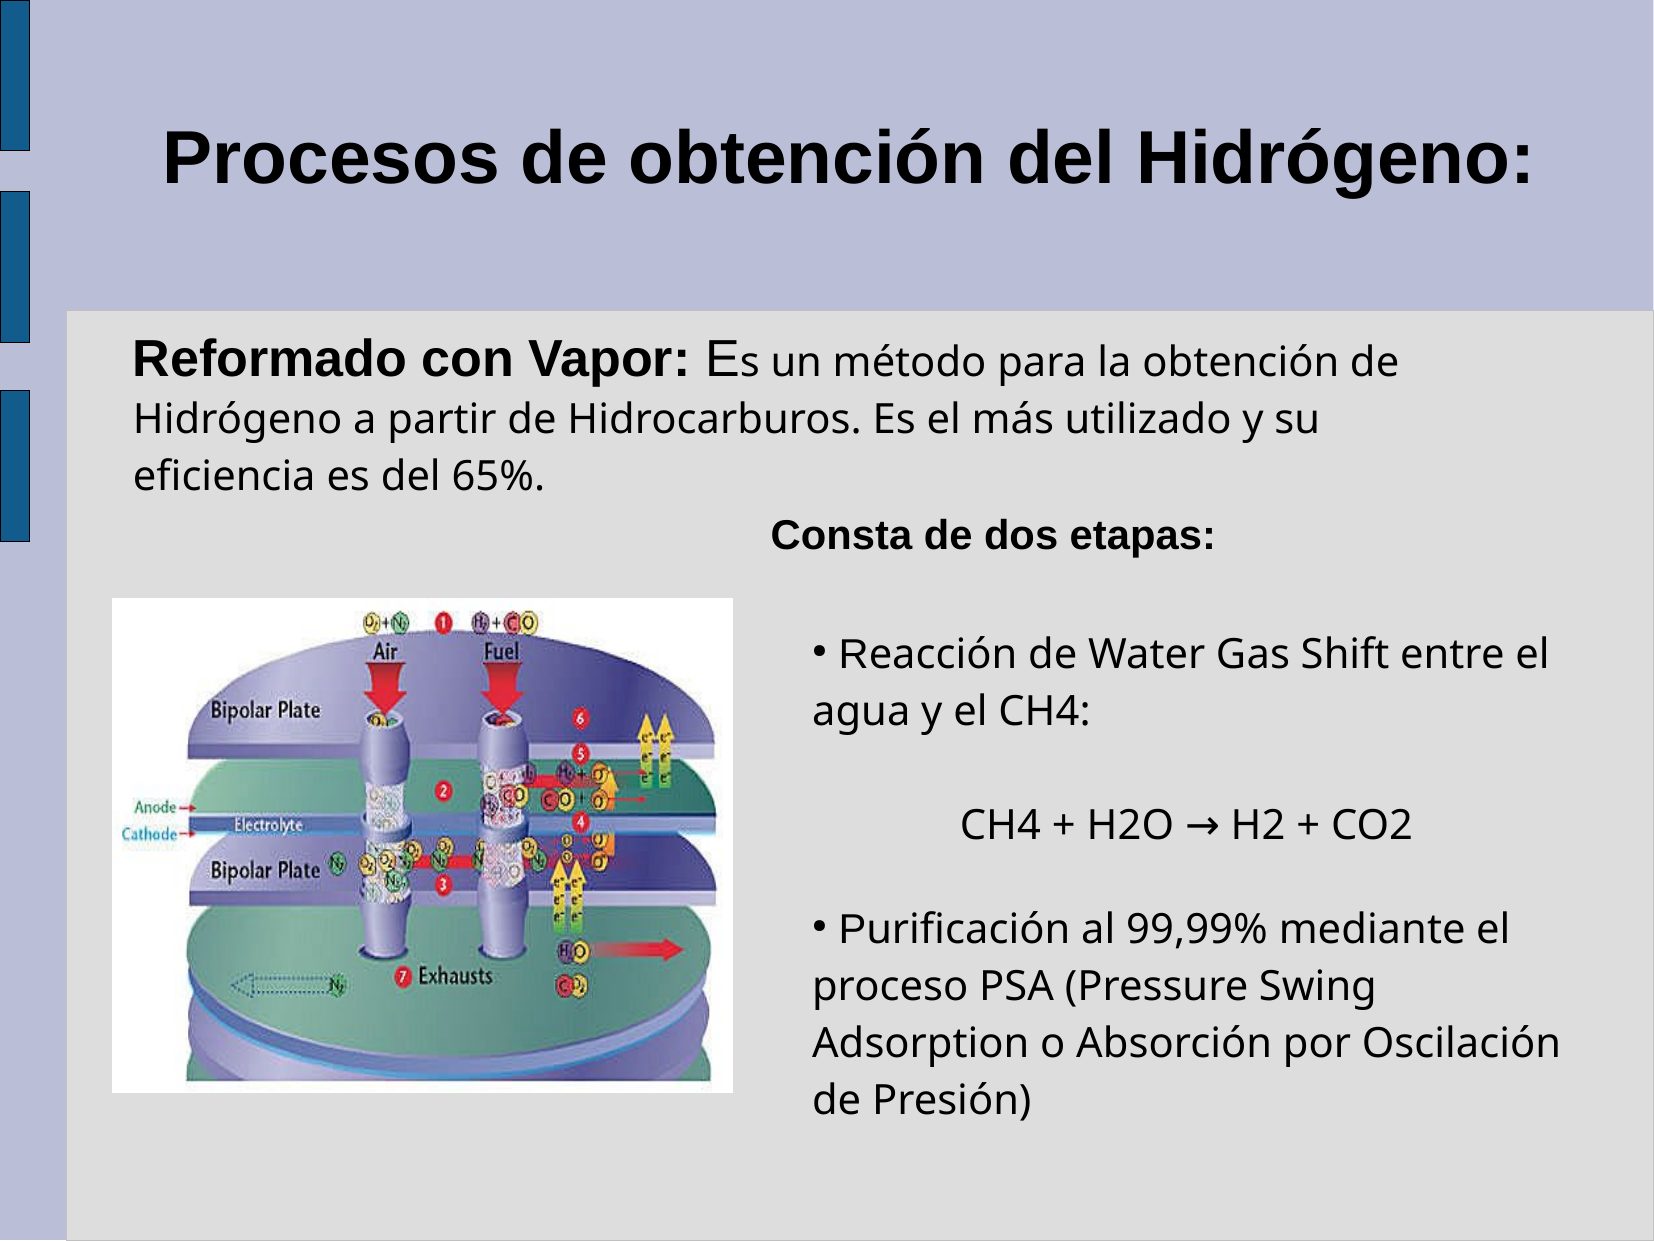

Procesos de obtención del Hidrógeno:
Reformado con Vapor: Es un método para la obtención de Hidrógeno a partir de Hidrocarburos. Es el más utilizado y su eficiencia es del 65%.
Consta de dos etapas:
 Reacción de Water Gas Shift entre el agua y el CH4:
CH4 + H2O → H2 + CO2
 Purificación al 99,99% mediante el proceso PSA (Pressure Swing Adsorption o Absorción por Oscilación de Presión)